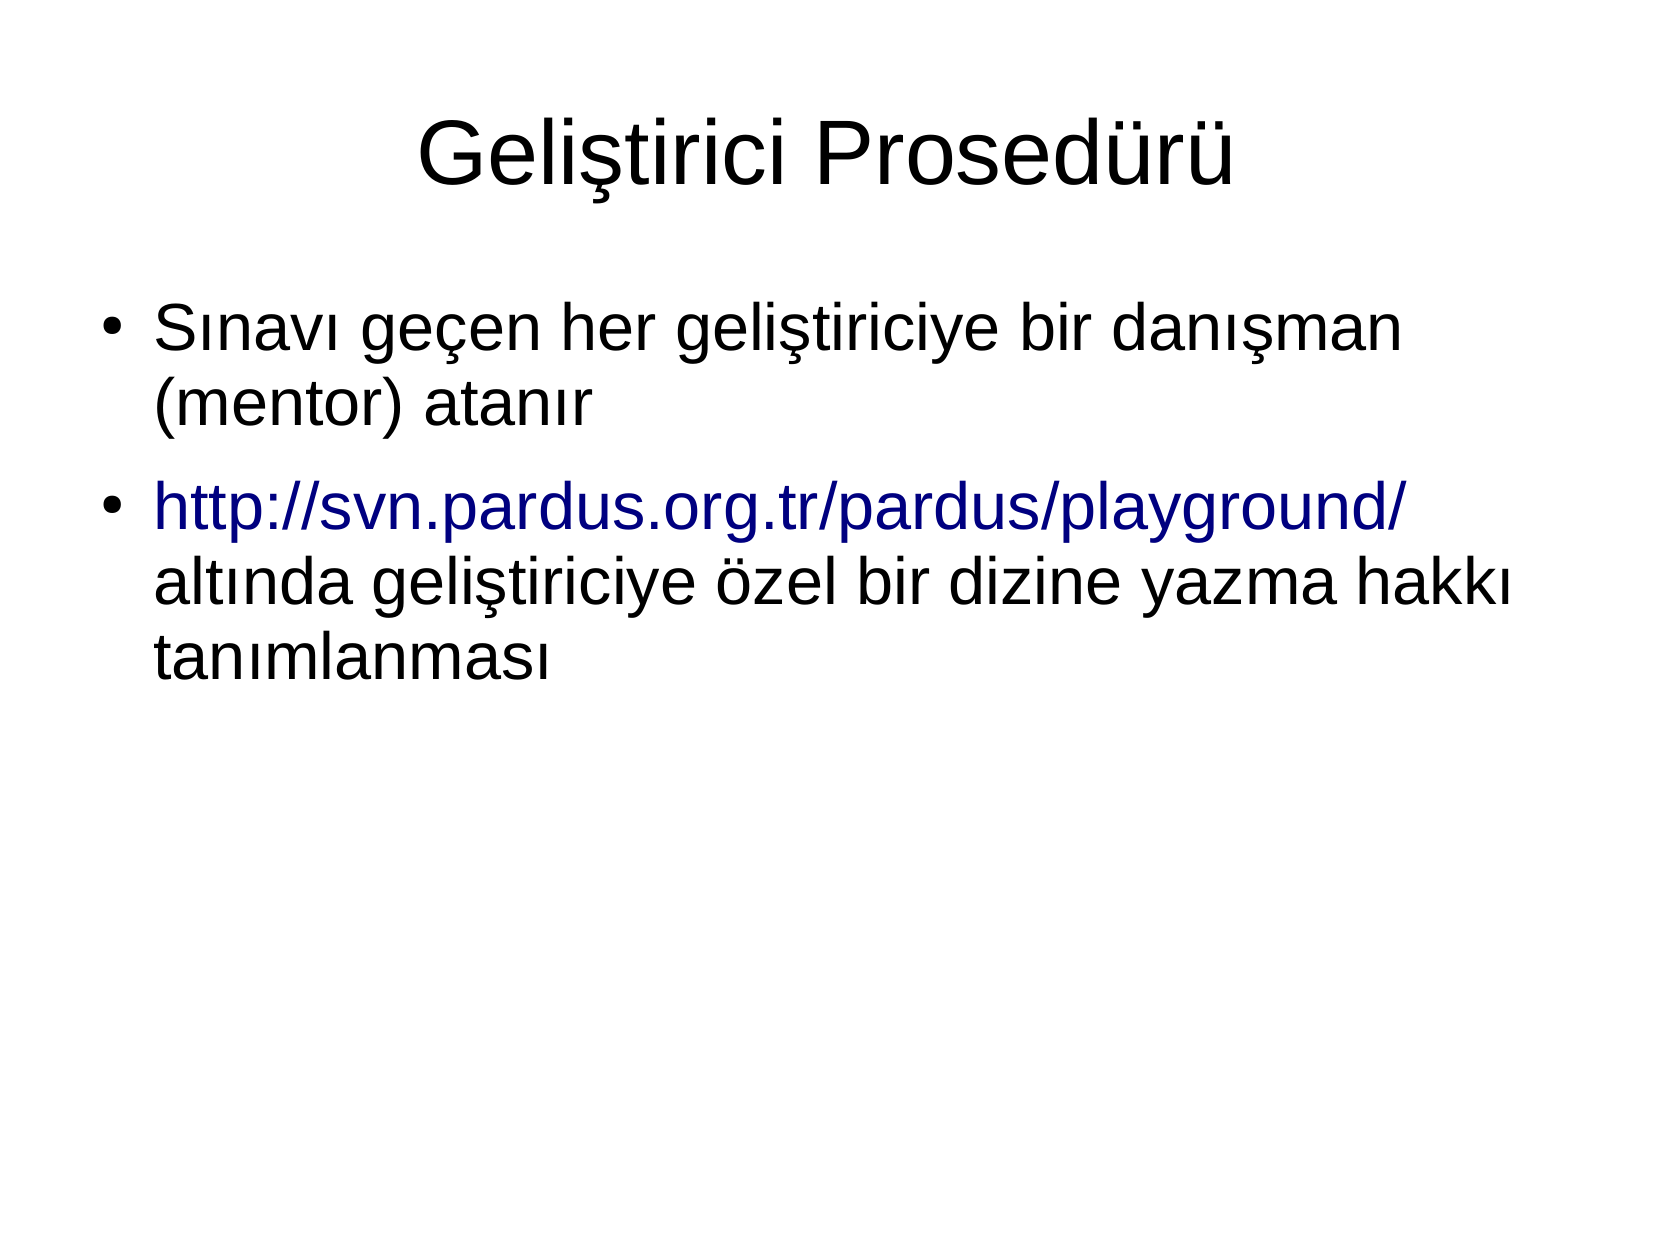

# Geliştirici Prosedürü
Sınavı geçen her geliştiriciye bir danışman (mentor) atanır
http://svn.pardus.org.tr/pardus/playground/ altında geliştiriciye özel bir dizine yazma hakkı tanımlanması